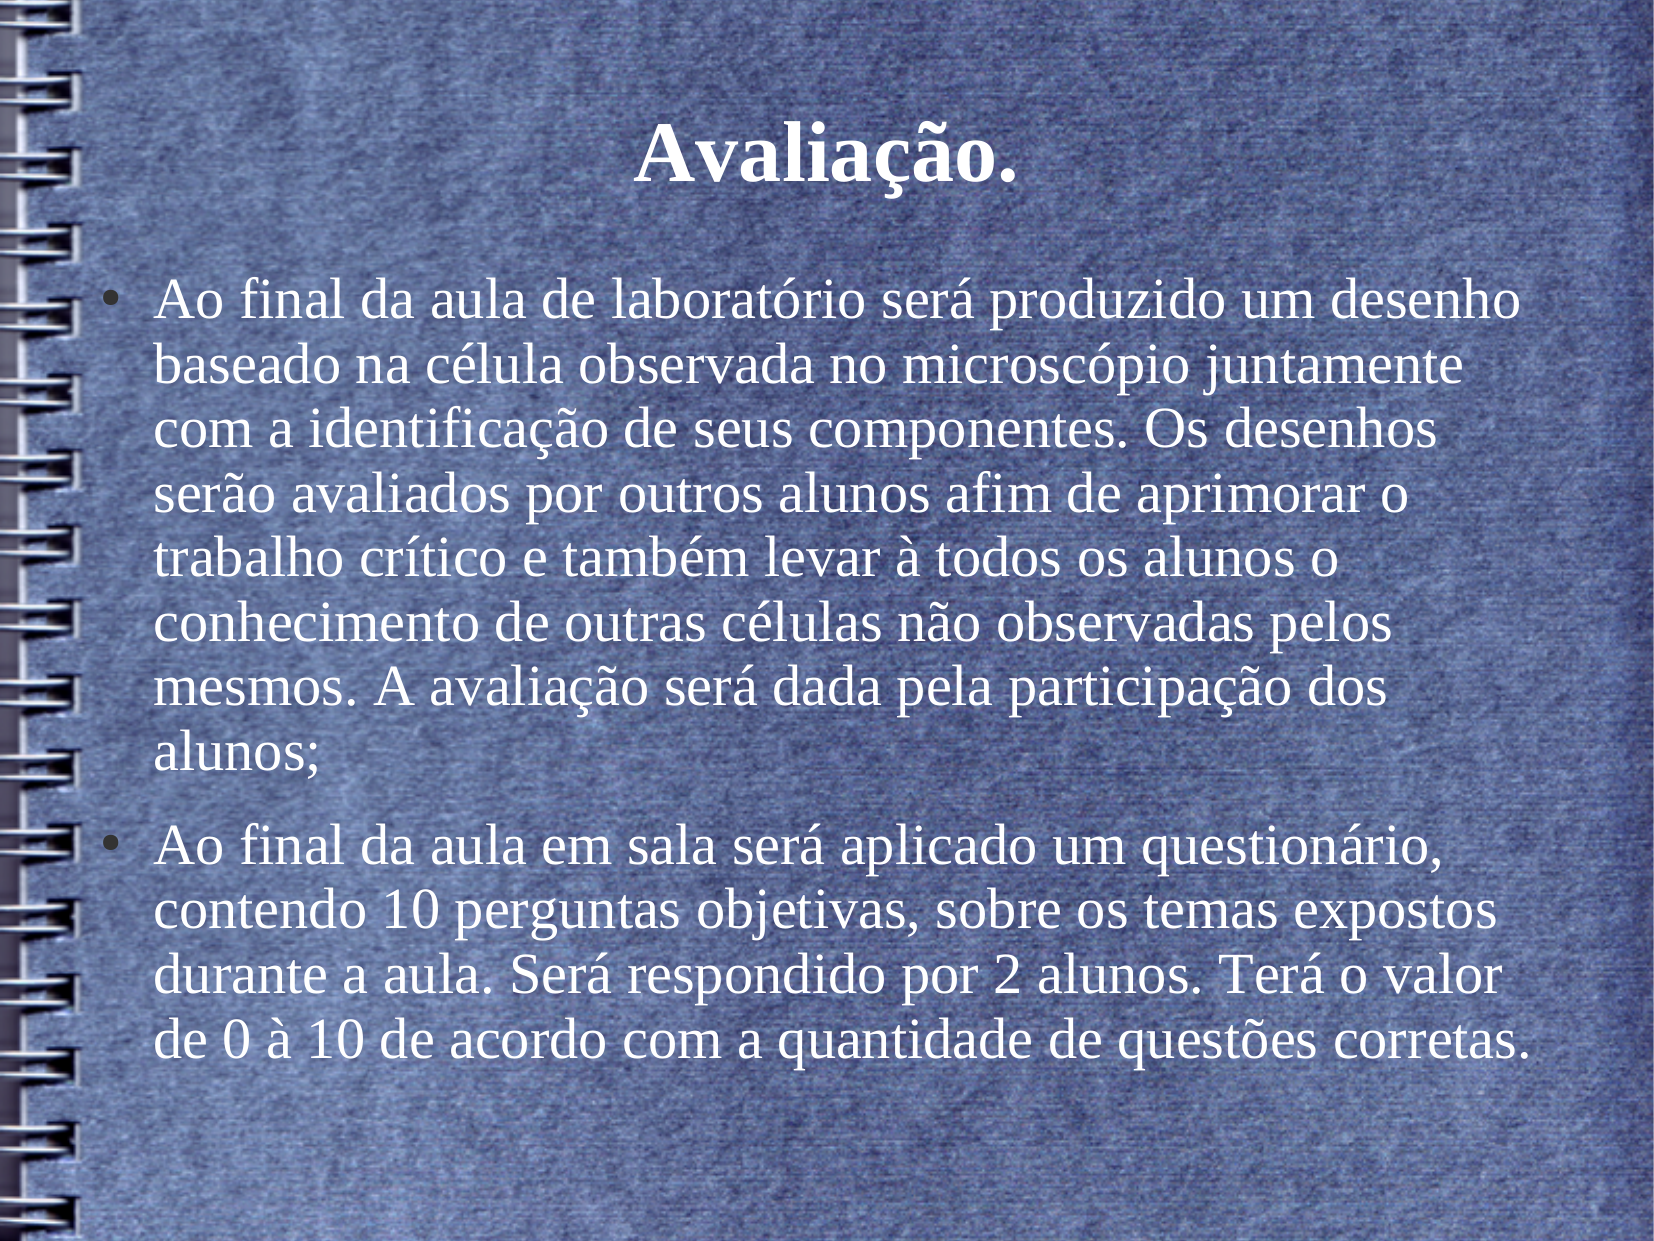

# Avaliação.
Ao final da aula de laboratório será produzido um desenho baseado na célula observada no microscópio juntamente com a identificação de seus componentes. Os desenhos serão avaliados por outros alunos afim de aprimorar o trabalho crítico e também levar à todos os alunos o conhecimento de outras células não observadas pelos mesmos. A avaliação será dada pela participação dos alunos;
Ao final da aula em sala será aplicado um questionário, contendo 10 perguntas objetivas, sobre os temas expostos durante a aula. Será respondido por 2 alunos. Terá o valor de 0 à 10 de acordo com a quantidade de questões corretas.